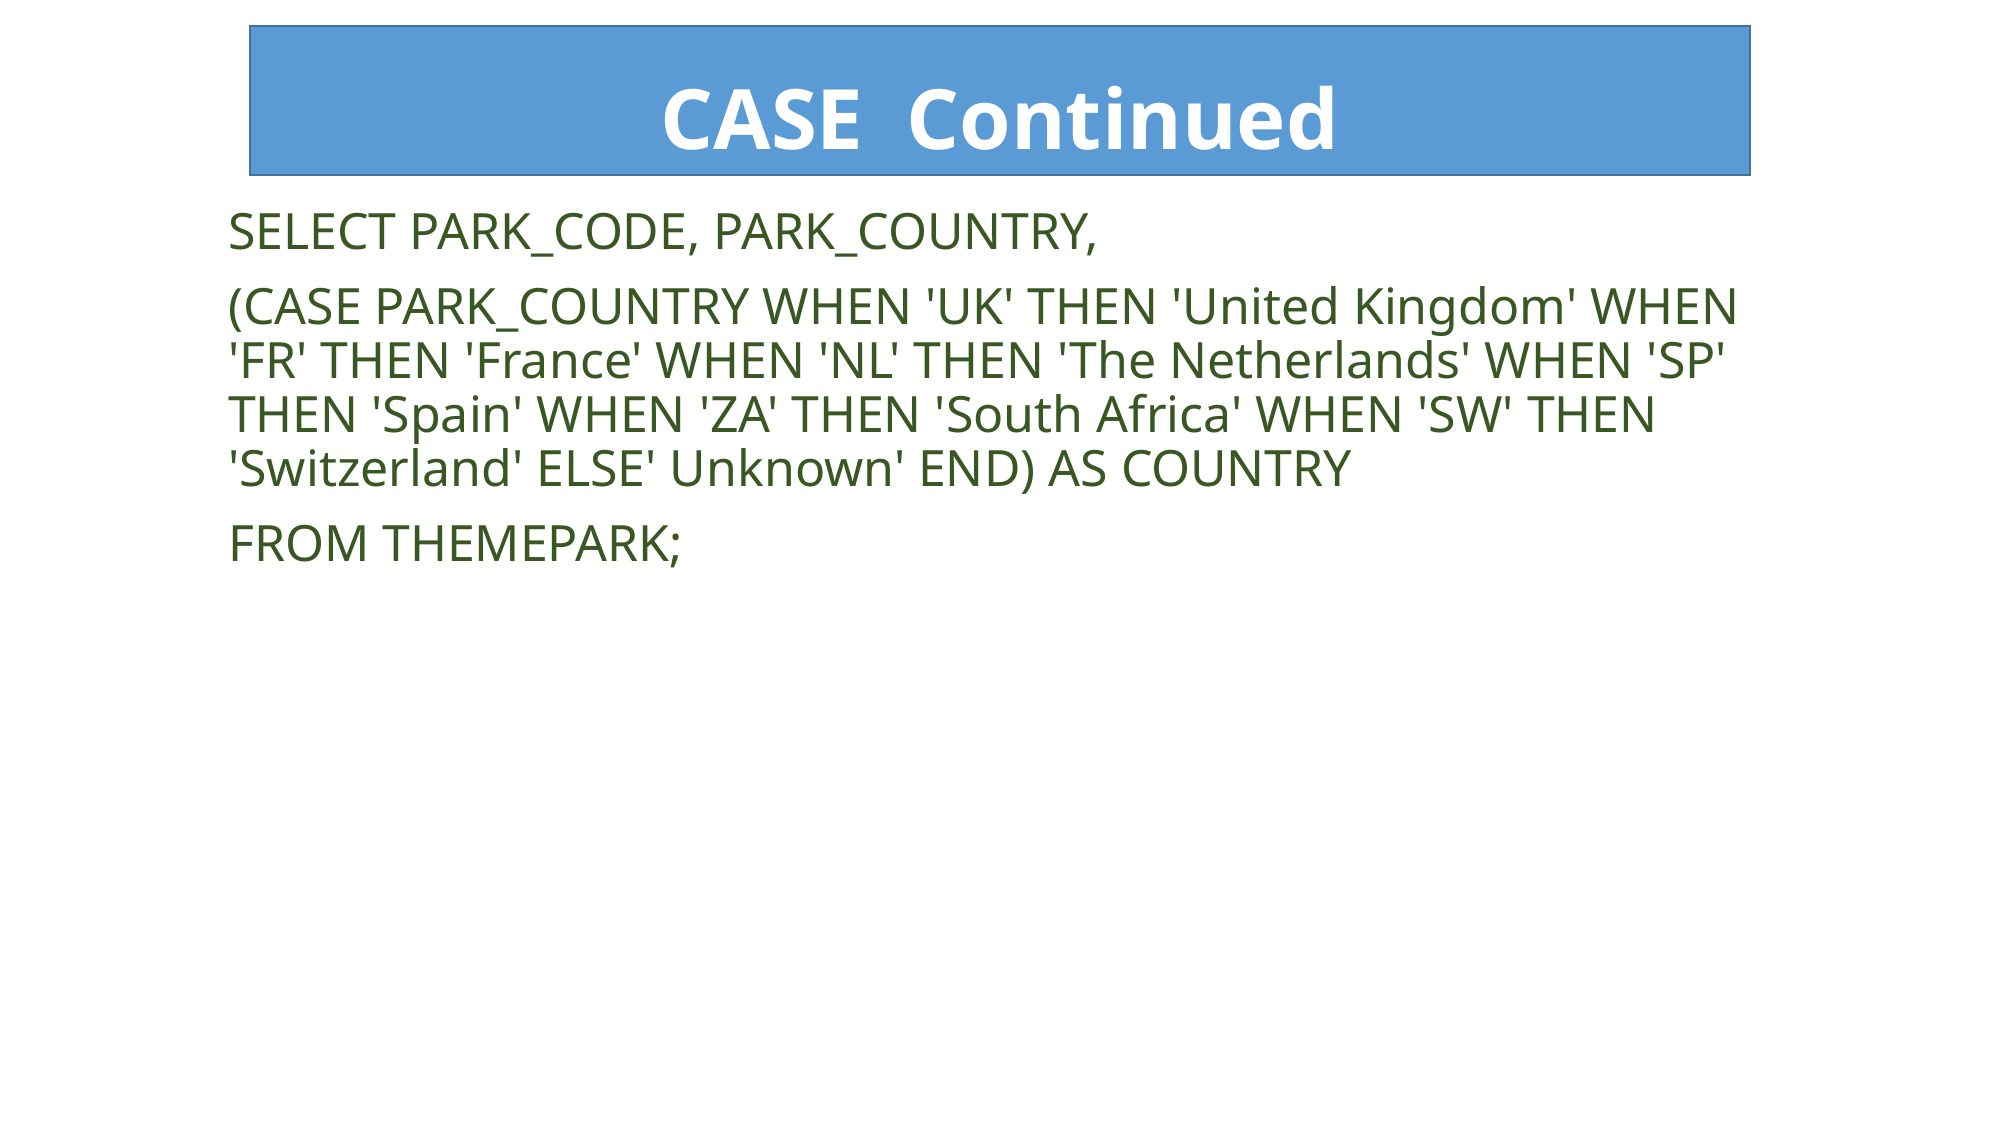

# CASE Continued
SELECT PARK_CODE, PARK_COUNTRY,
(CASE PARK_COUNTRY WHEN 'UK' THEN 'United Kingdom' WHEN 'FR' THEN 'France' WHEN 'NL' THEN 'The Netherlands' WHEN 'SP' THEN 'Spain' WHEN 'ZA' THEN 'South Africa' WHEN 'SW' THEN 'Switzerland' ELSE' Unknown' END) AS COUNTRY
FROM THEMEPARK;